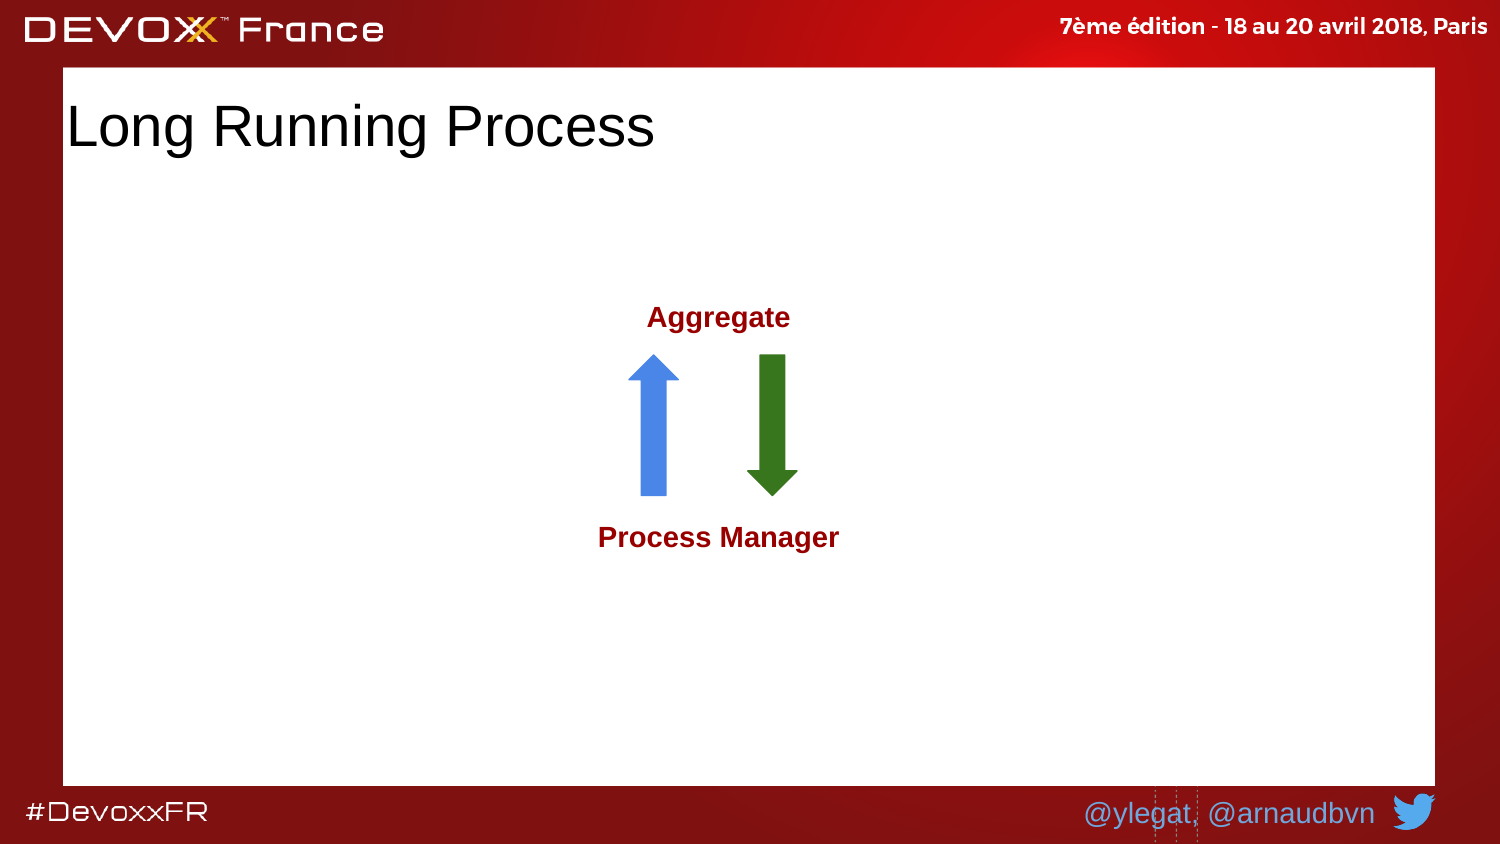

# Long Running Process
Aggregate
Process Manager
@ylegat, @arnaudbvn